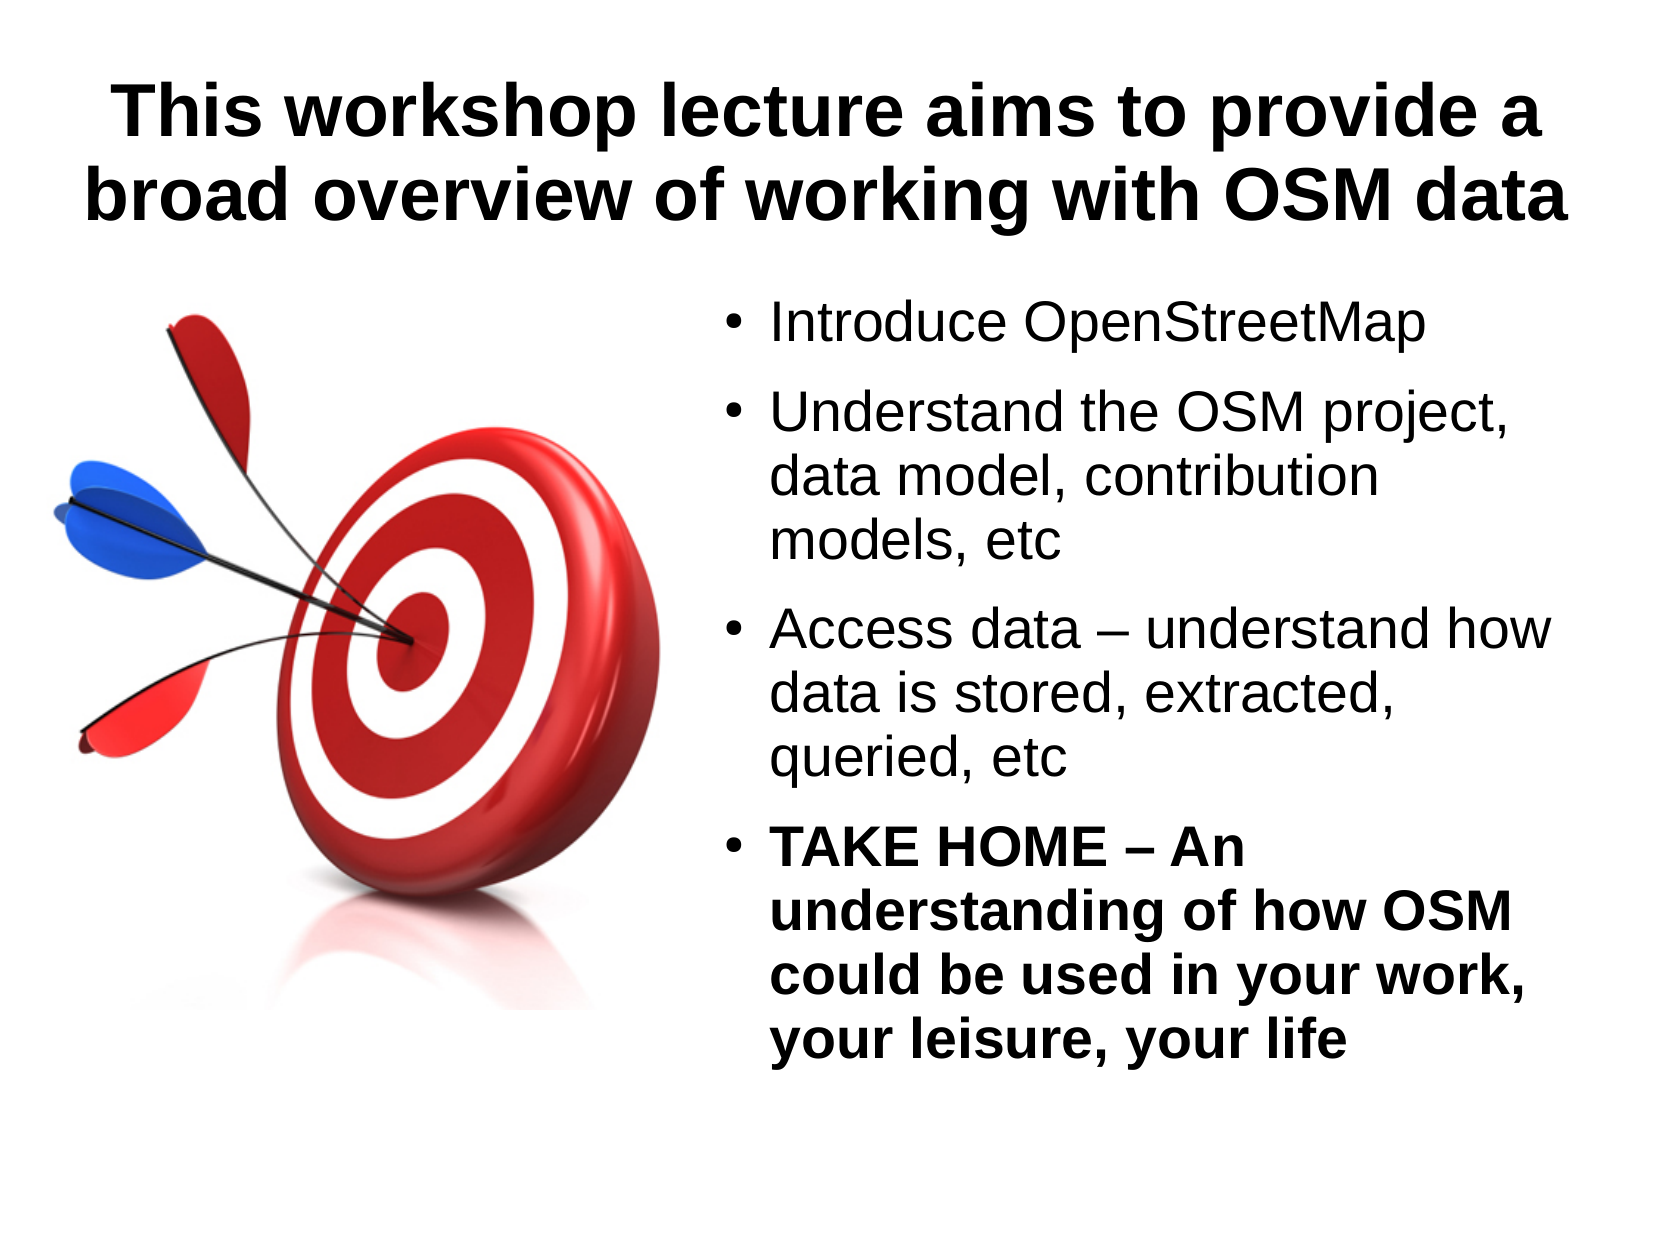

# This workshop lecture aims to provide a broad overview of working with OSM data
Introduce OpenStreetMap
Understand the OSM project, data model, contribution models, etc
Access data – understand how data is stored, extracted, queried, etc
TAKE HOME – An understanding of how OSM could be used in your work, your leisure, your life